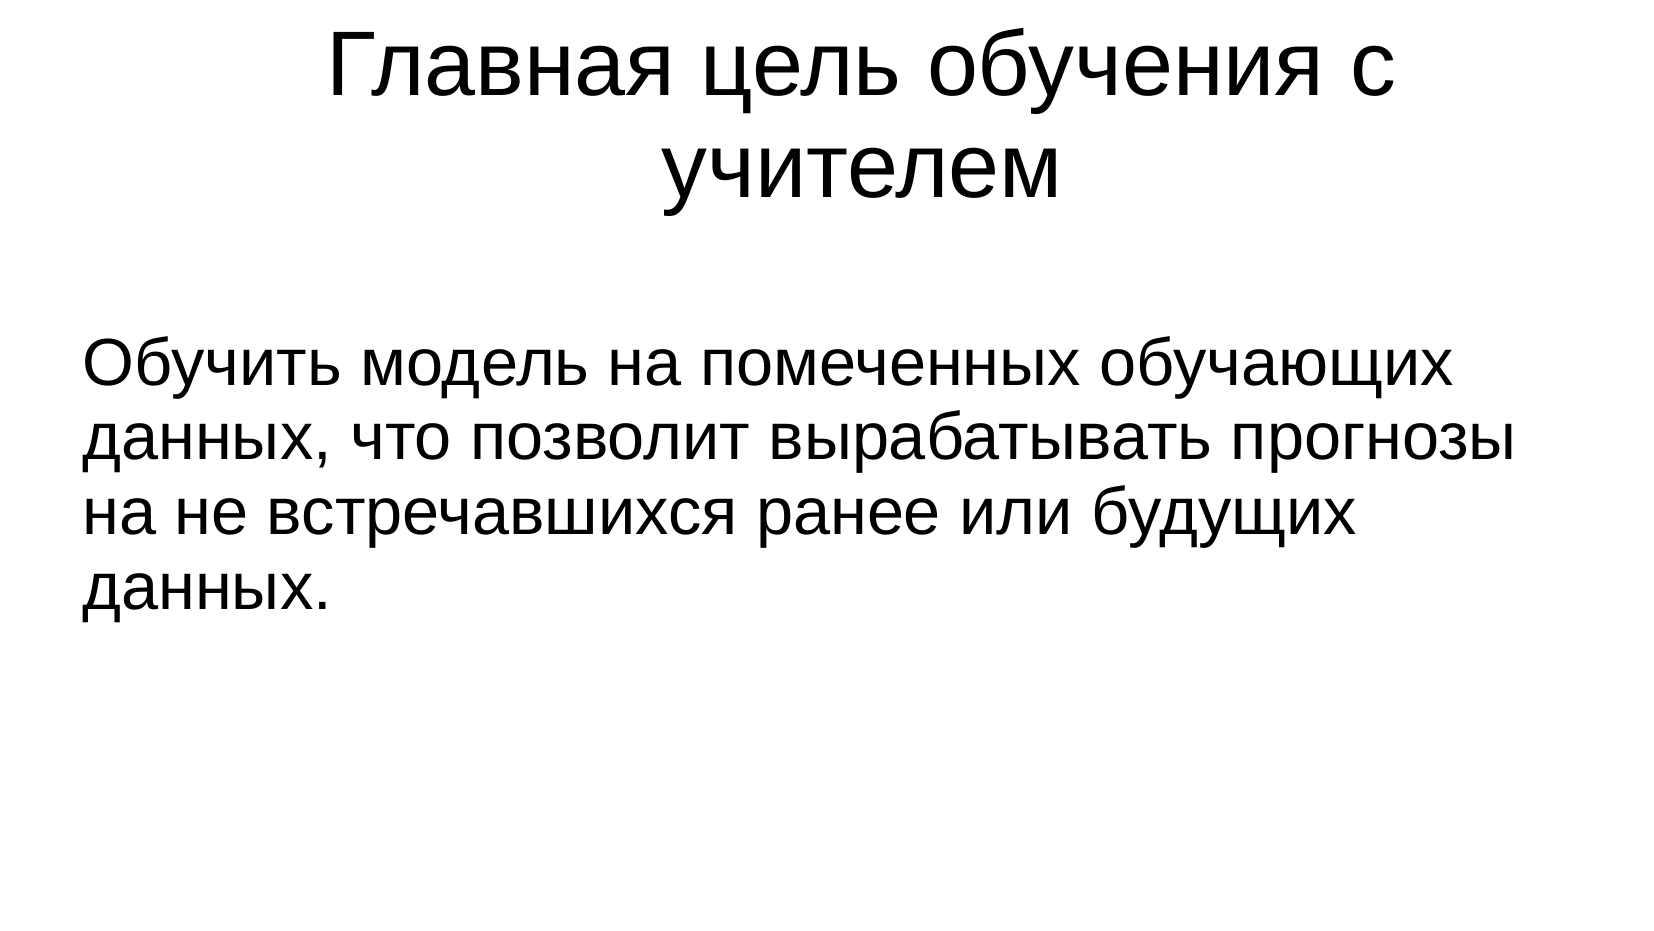

# Главная цель обучения с учителем
Обучить модель на помеченных обучающих данных, что позволит вырабатывать прогнозы на не встречавшихся ранее или будущих данных.